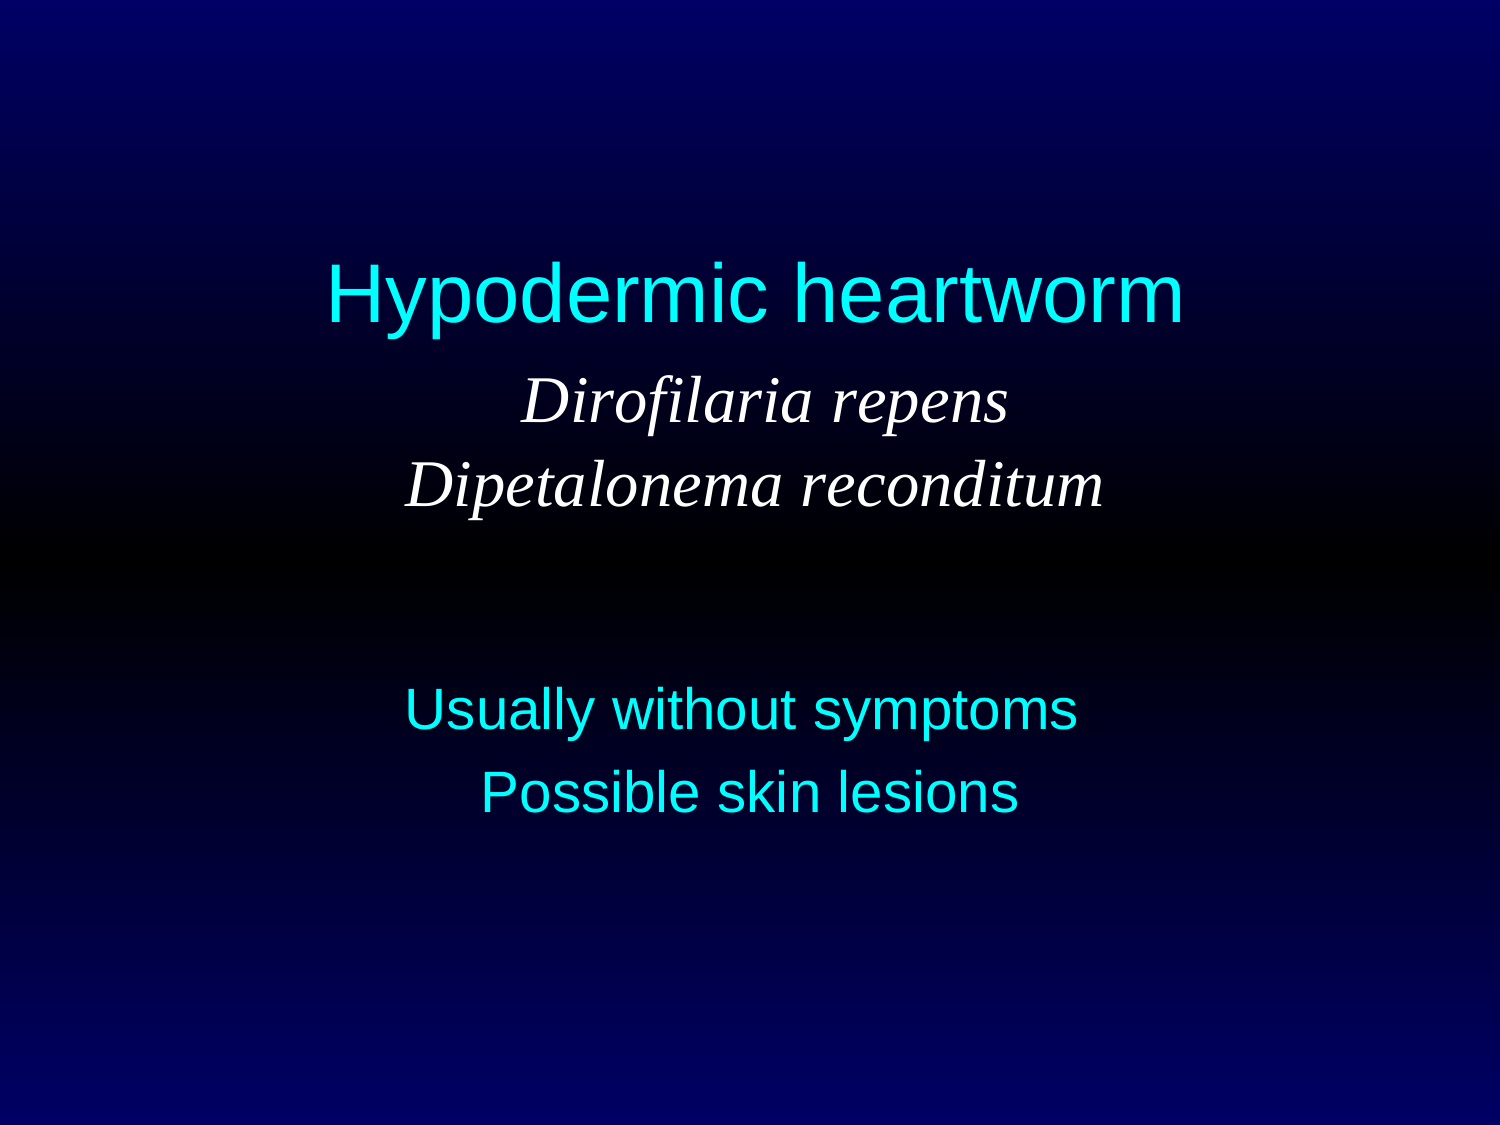

Hypodermic heartworm
 Dirofilaria repens
Dipetalonema reconditum
Usually without symptoms
Possible skin lesions